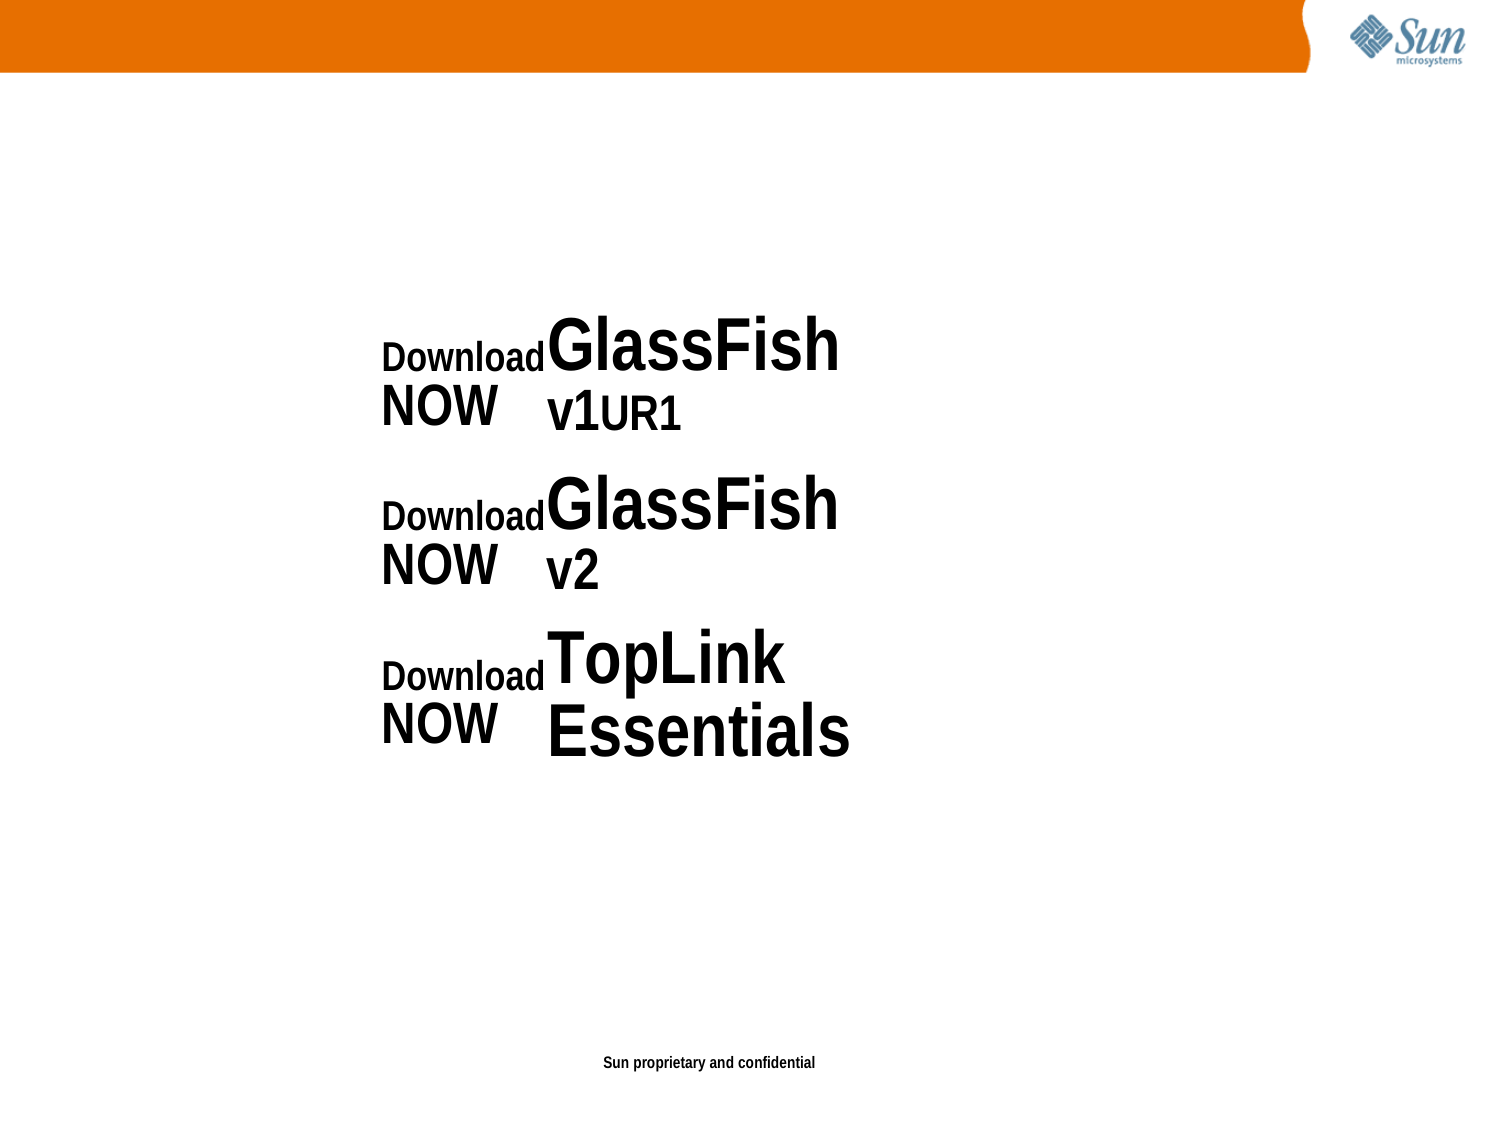

GlassFish
v1UR1
Download
NOW
GlassFish
v2
Download
NOW
TopLink
Essentials
Download
NOW